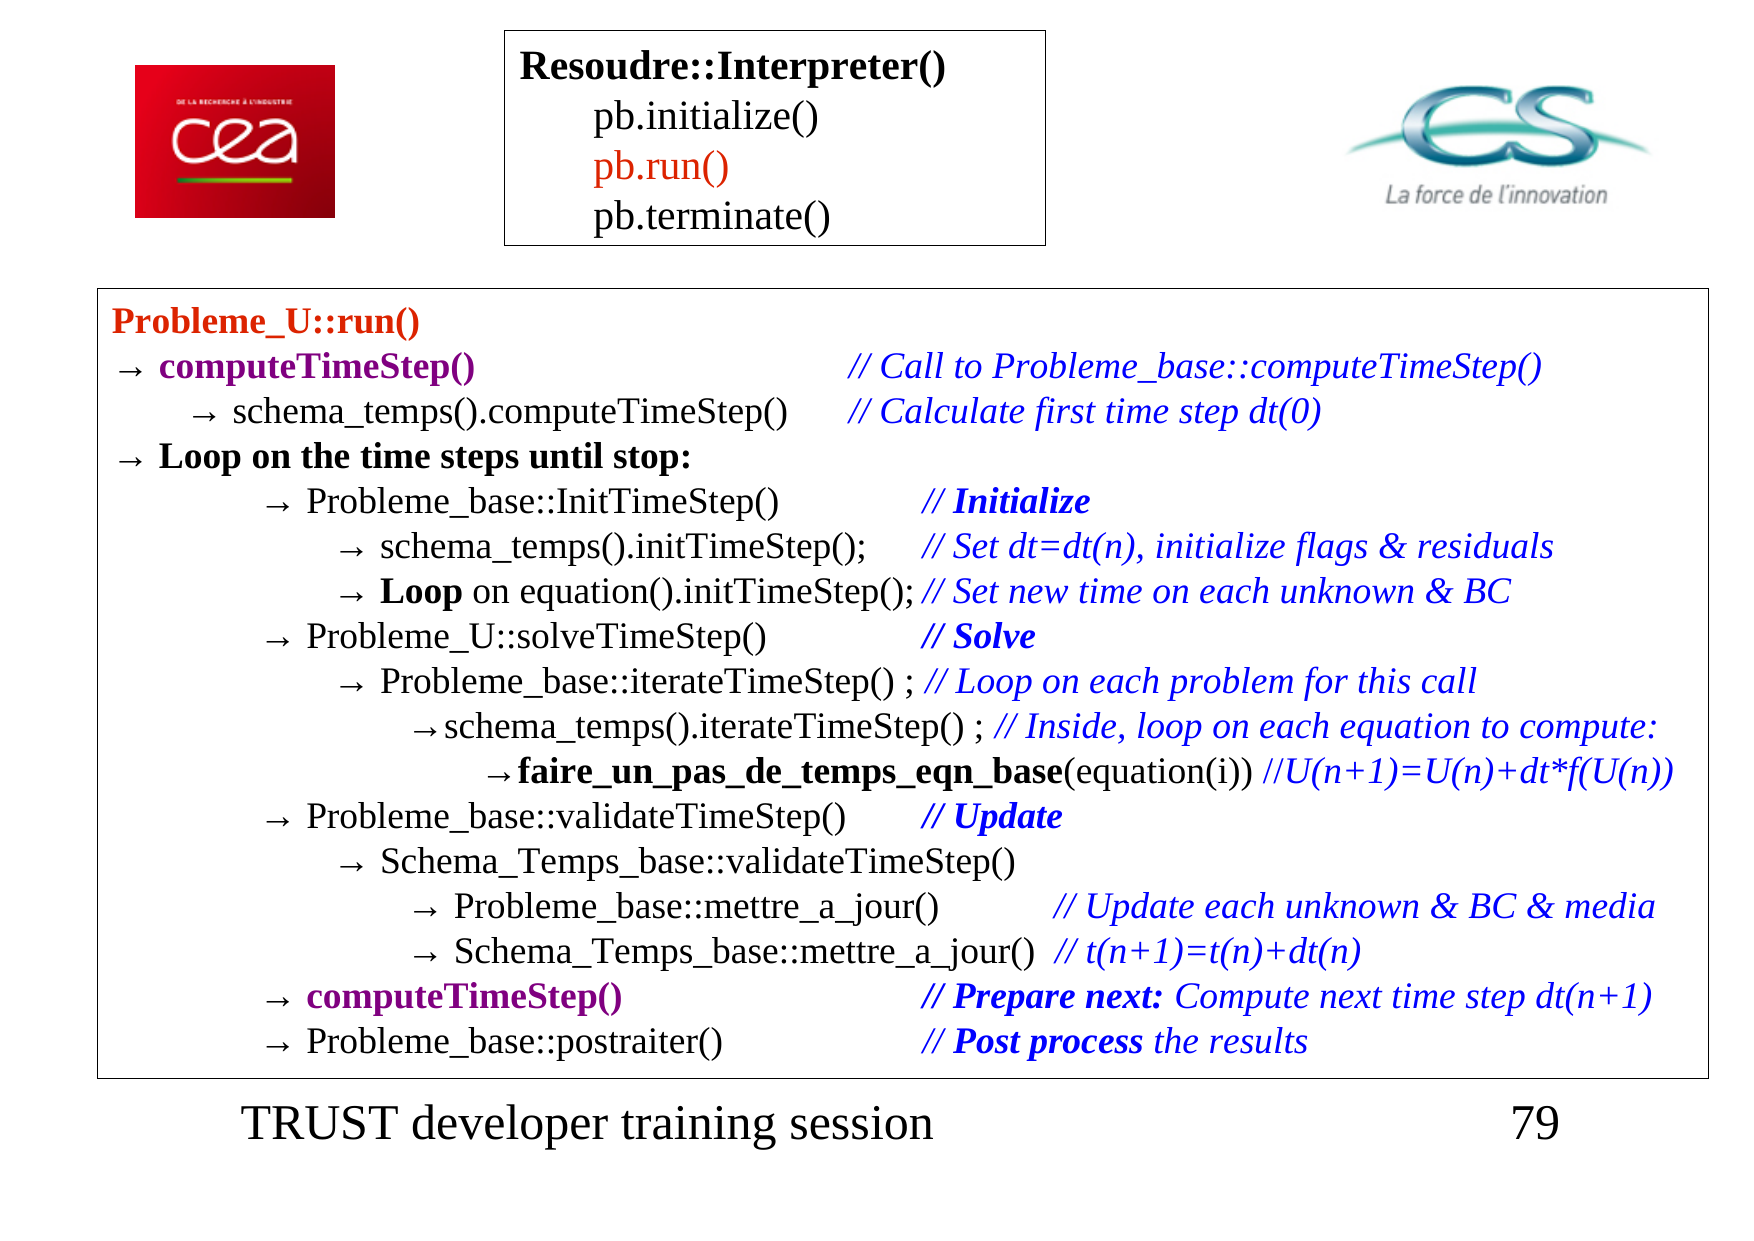

Resoudre::Interpreter()
	pb.initialize()
	pb.run()
	pb.terminate()
Probleme_U::run()
→ computeTimeStep()						// Call to Probleme_base::computeTimeStep()
	→ schema_temps().computeTimeStep()	// Calculate first time step dt(0)
→ Loop on the time steps until stop:
		→ Probleme_base::InitTimeStep()		// Initialize
			→ schema_temps().initTimeStep();	// Set dt=dt(n), initialize flags & residuals
			→ Loop on equation().initTimeStep();	// Set new time on each unknown & BC
		→ Probleme_U::solveTimeStep()			// Solve
			→ Probleme_base::iterateTimeStep() ; // Loop on each problem for this call
				→schema_temps().iterateTimeStep() ; // Inside, loop on each equation to compute:
					→faire_un_pas_de_temps_eqn_base(equation(i)) //U(n+1)=U(n)+dt*f(U(n))
		→ Probleme_base::validateTimeStep()		// Update
			→ Schema_Temps_base::validateTimeStep()
				→ Probleme_base::mettre_a_jour() // Update each unknown & BC & media
				→ Schema_Temps_base::mettre_a_jour() // t(n+1)=t(n)+dt(n)
		→ computeTimeStep()					// Prepare next: Compute next time step dt(n+1)
		→ Probleme_base::postraiter()			// Post process the results
TRUST developer training session
79